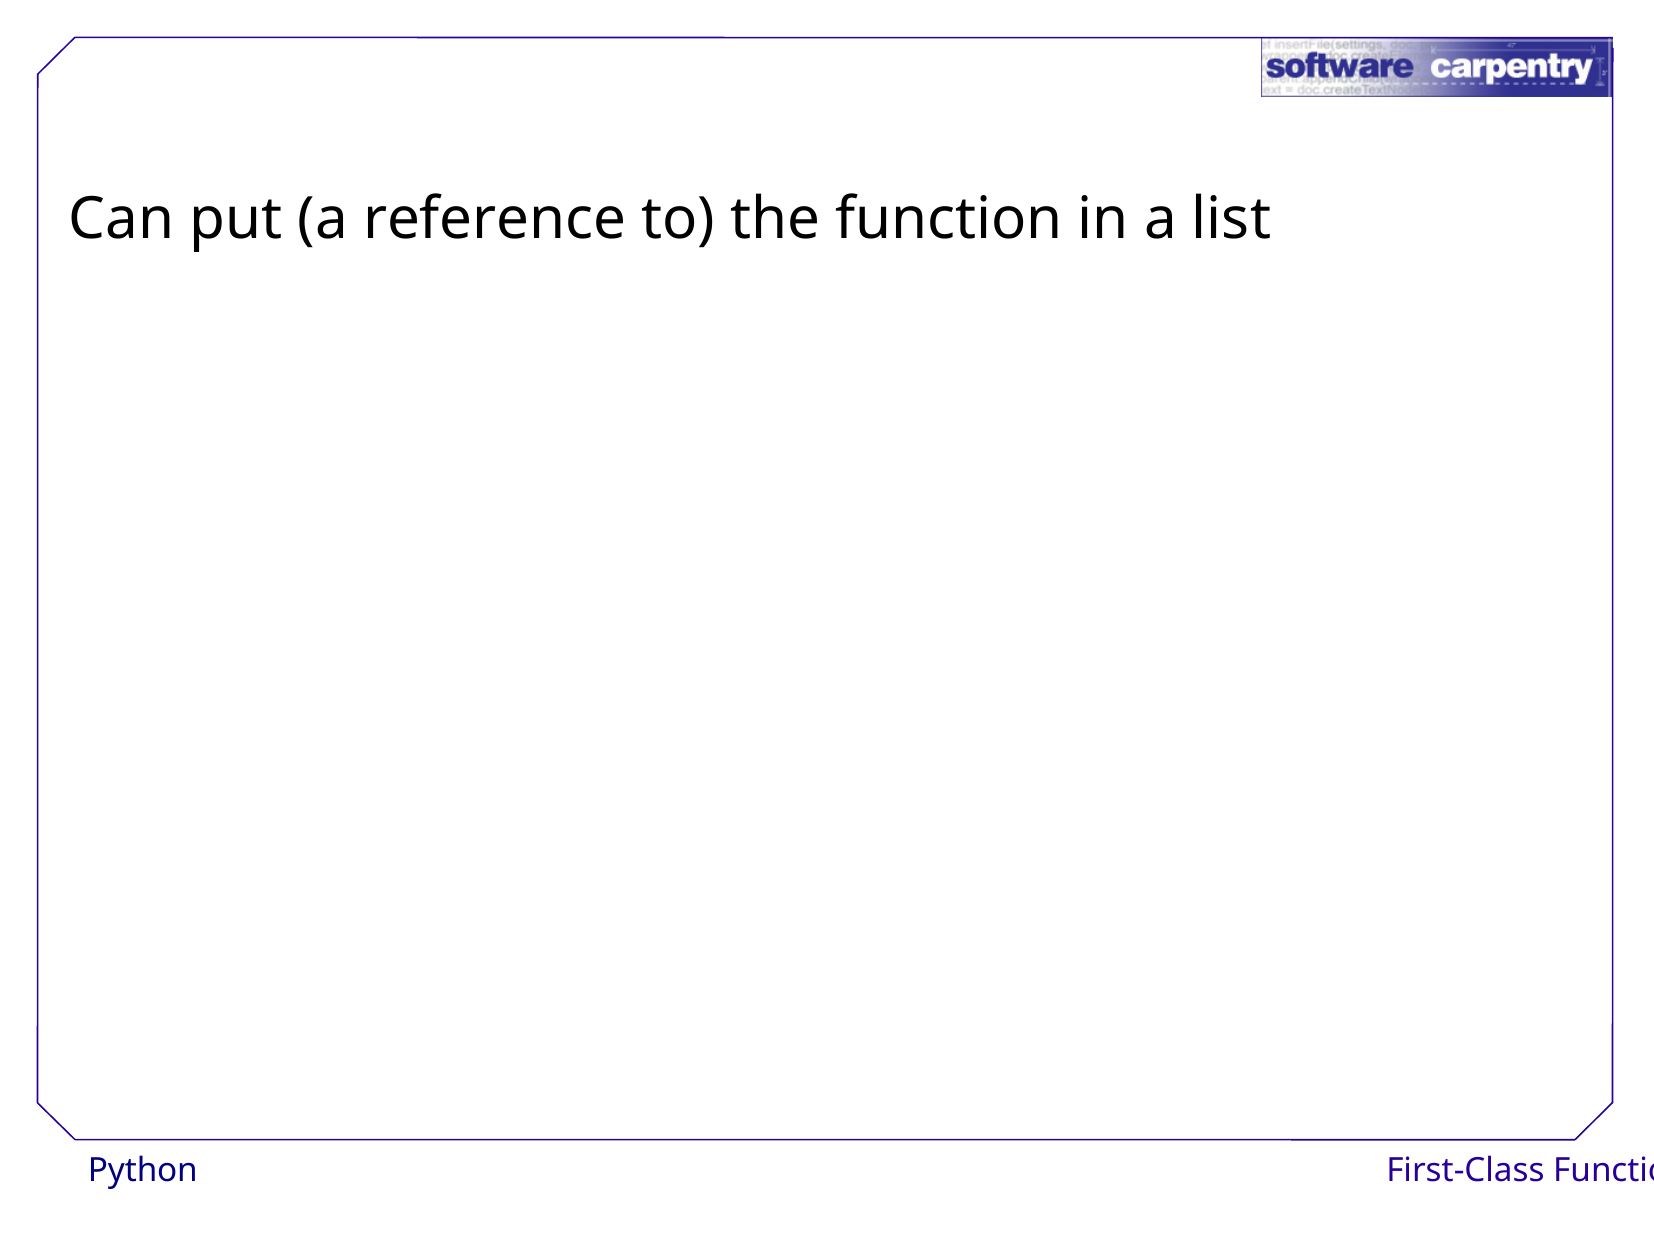

Can put (a reference to) the function in a list